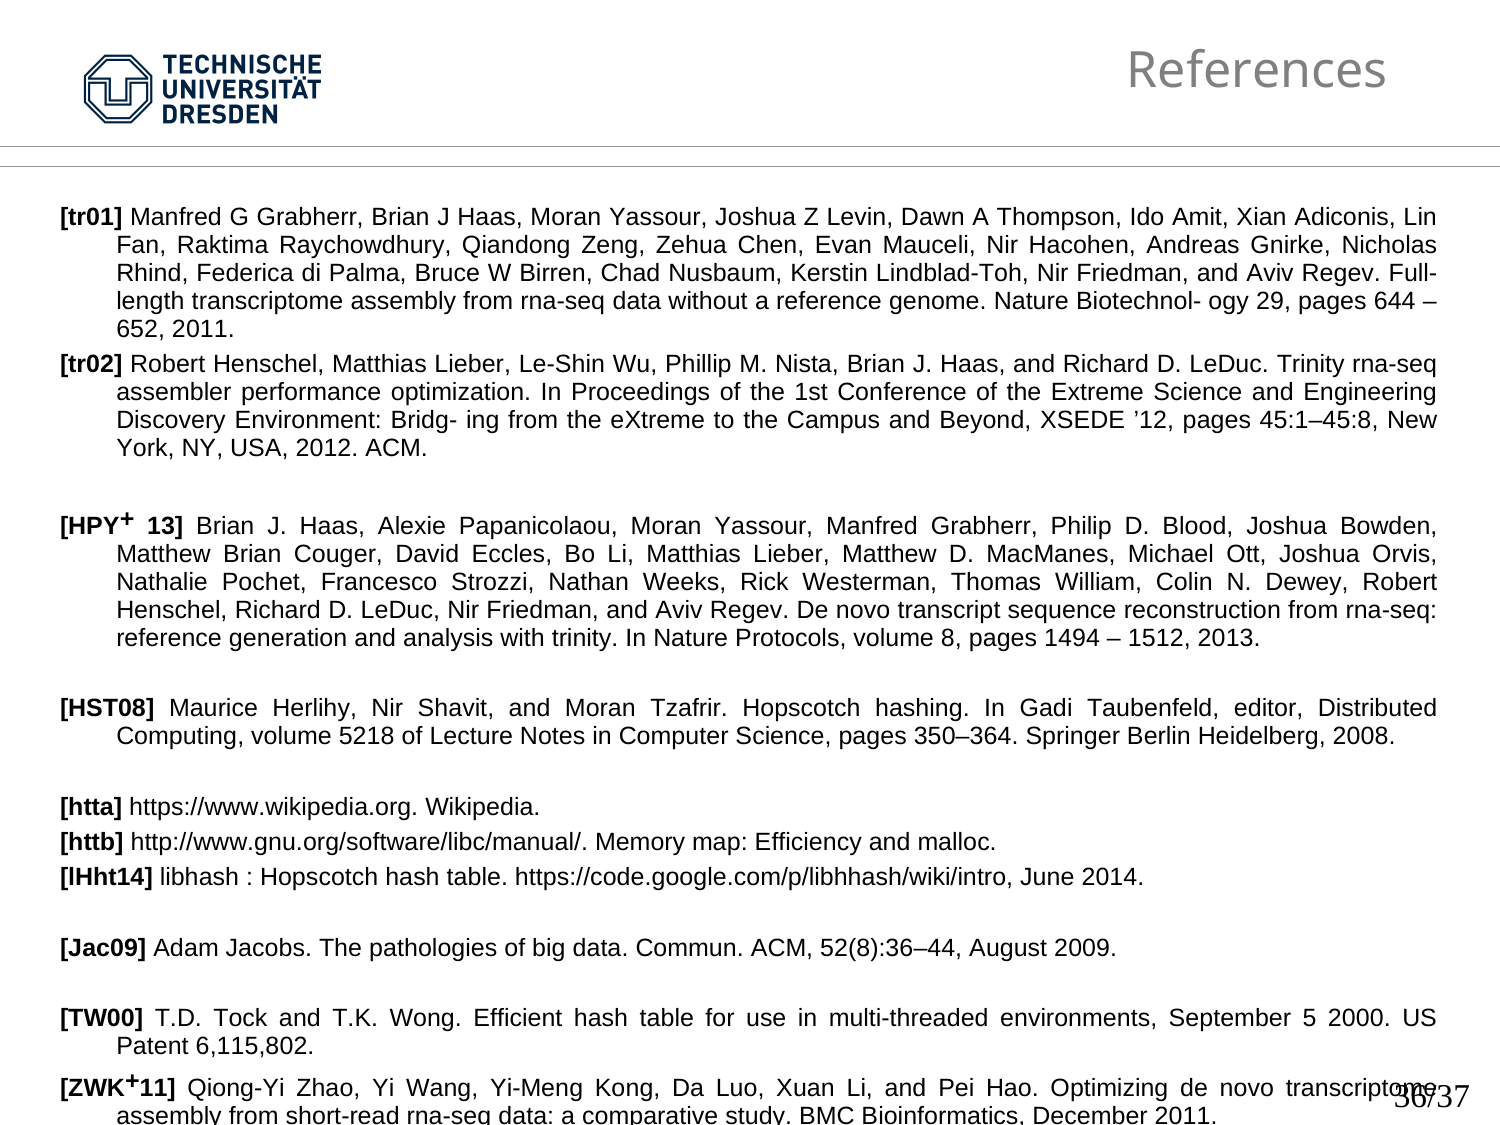

# References
[tr01] Manfred G Grabherr, Brian J Haas, Moran Yassour, Joshua Z Levin, Dawn A Thompson, Ido Amit, Xian Adiconis, Lin Fan, Raktima Raychowdhury, Qiandong Zeng, Zehua Chen, Evan Mauceli, Nir Hacohen, Andreas Gnirke, Nicholas Rhind, Federica di Palma, Bruce W Birren, Chad Nusbaum, Kerstin Lindblad-Toh, Nir Friedman, and Aviv Regev. Full-length transcriptome assembly from rna-seq data without a reference genome. Nature Biotechnol- ogy 29, pages 644 – 652, 2011.
[tr02] Robert Henschel, Matthias Lieber, Le-Shin Wu, Phillip M. Nista, Brian J. Haas, and Richard D. LeDuc. Trinity rna-seq assembler performance optimization. In Proceedings of the 1st Conference of the Extreme Science and Engineering Discovery Environment: Bridg- ing from the eXtreme to the Campus and Beyond, XSEDE ’12, pages 45:1–45:8, New York, NY, USA, 2012. ACM.
[HPY+ 13] Brian J. Haas, Alexie Papanicolaou, Moran Yassour, Manfred Grabherr, Philip D. Blood, Joshua Bowden, Matthew Brian Couger, David Eccles, Bo Li, Matthias Lieber, Matthew D. MacManes, Michael Ott, Joshua Orvis, Nathalie Pochet, Francesco Strozzi, Nathan Weeks, Rick Westerman, Thomas William, Colin N. Dewey, Robert Henschel, Richard D. LeDuc, Nir Friedman, and Aviv Regev. De novo transcript sequence reconstruction from rna-seq: reference generation and analysis with trinity. In Nature Protocols, volume 8, pages 1494 – 1512, 2013.
[HST08] Maurice Herlihy, Nir Shavit, and Moran Tzafrir. Hopscotch hashing. In Gadi Taubenfeld, editor, Distributed Computing, volume 5218 of Lecture Notes in Computer Science, pages 350–364. Springer Berlin Heidelberg, 2008.
[htta] https://www.wikipedia.org. Wikipedia.
[httb] http://www.gnu.org/software/libc/manual/. Memory map: Efficiency and malloc.
[lHht14] libhash : Hopscotch hash table. https://code.google.com/p/libhhash/wiki/intro, June 2014.
[Jac09] Adam Jacobs. The pathologies of big data. Commun. ACM, 52(8):36–44, August 2009.
[TW00] T.D. Tock and T.K. Wong. Efficient hash table for use in multi-threaded environments, September 5 2000. US Patent 6,115,802.
[ZWK+11] Qiong-Yi Zhao, Yi Wang, Yi-Meng Kong, Da Luo, Xuan Li, and Pei Hao. Optimizing de novo transcriptome assembly from short-read rna-seq data: a comparative study. BMC Bioinformatics, December 2011.
36